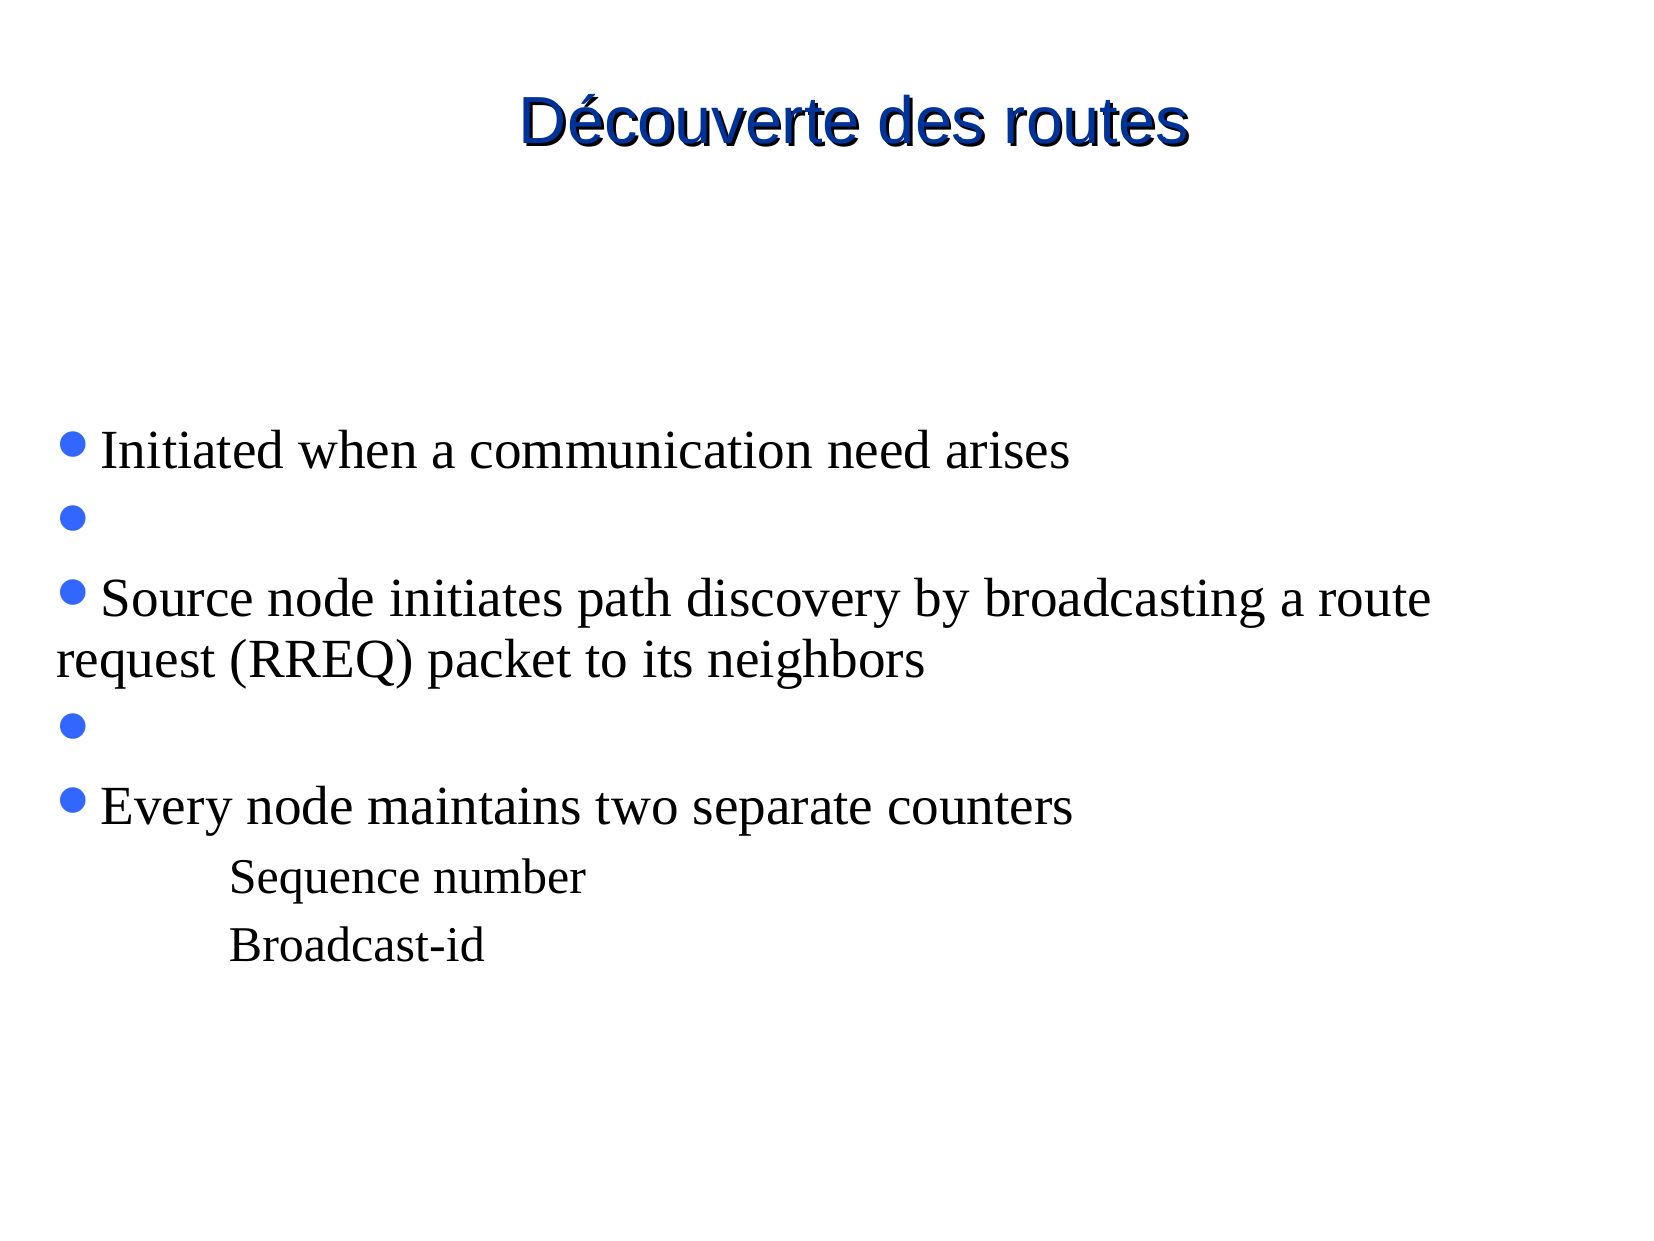

# Découverte des routes
Initiated when a communication need arises
Source node initiates path discovery by broadcasting a route request (RREQ) packet to its neighbors
Every node maintains two separate counters
Sequence number
Broadcast-id